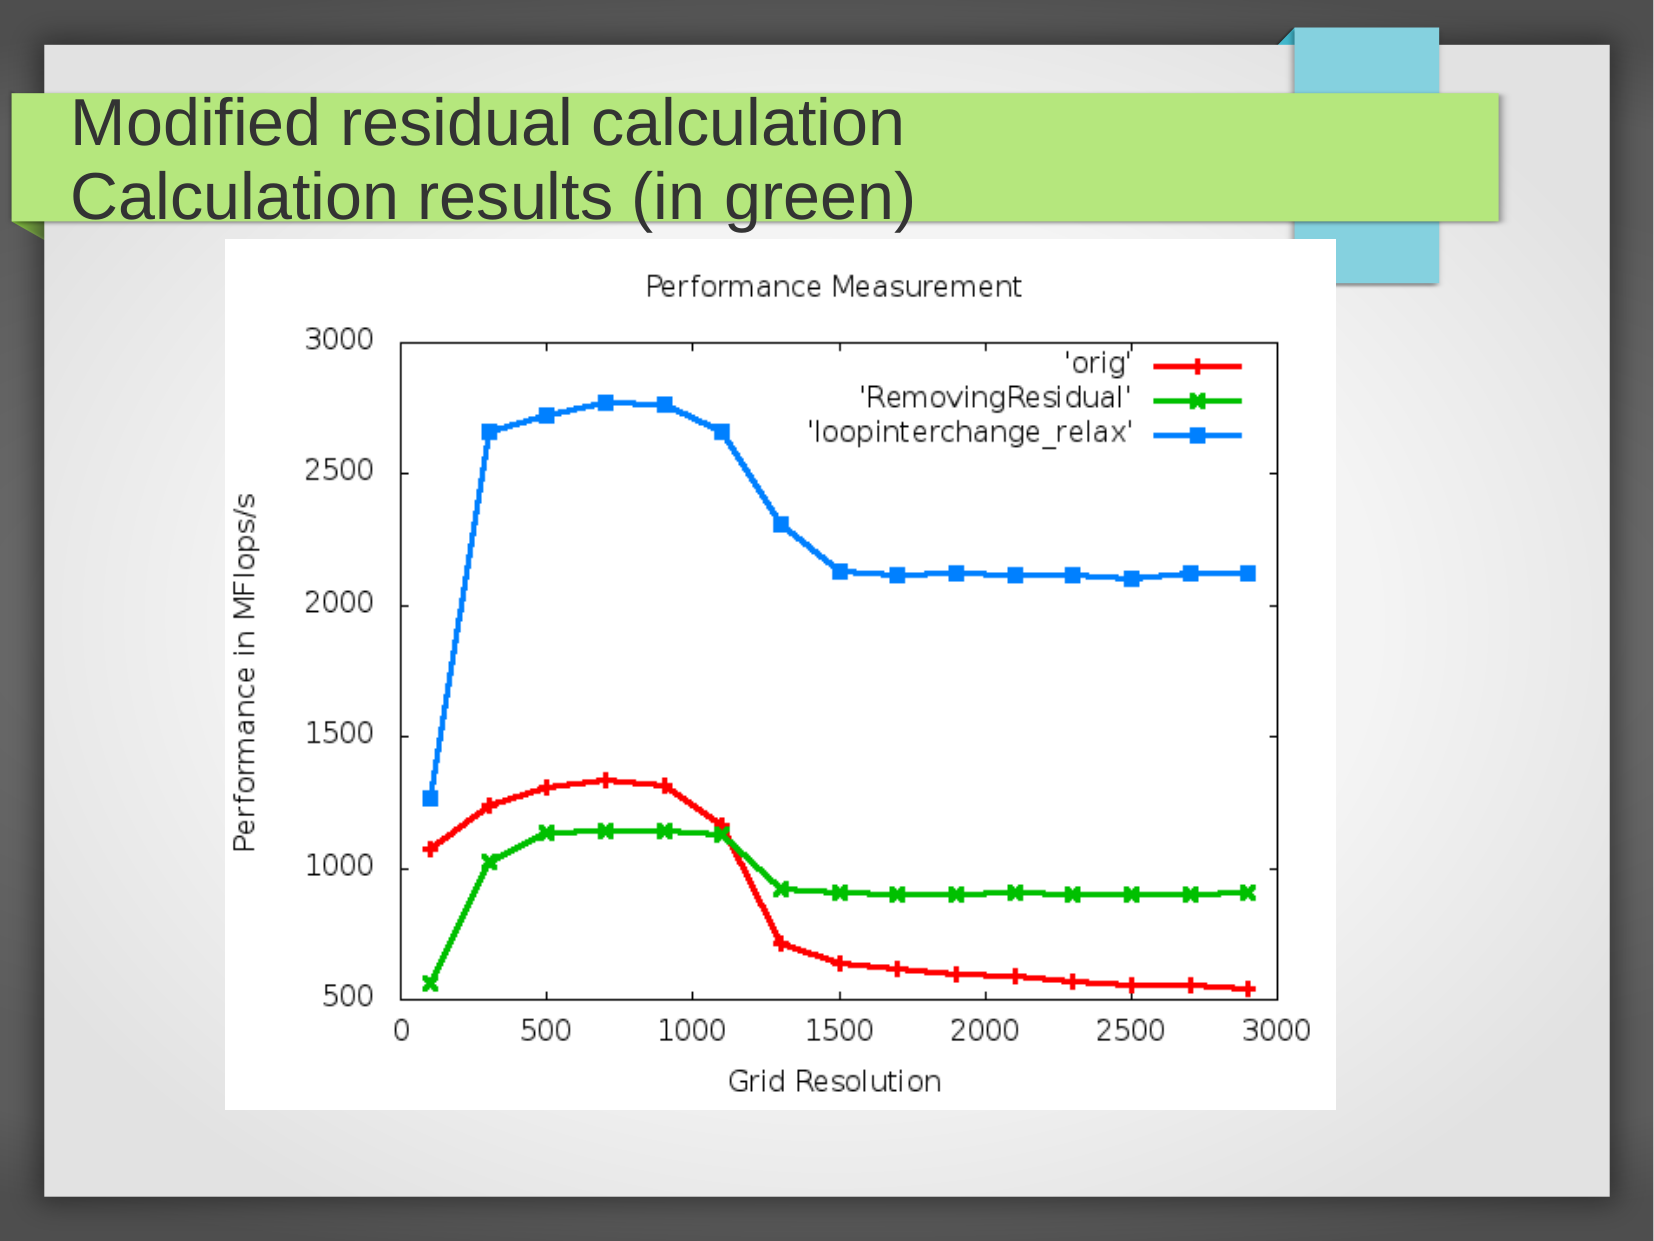

# Modified residual calculation Calculation results (in green)